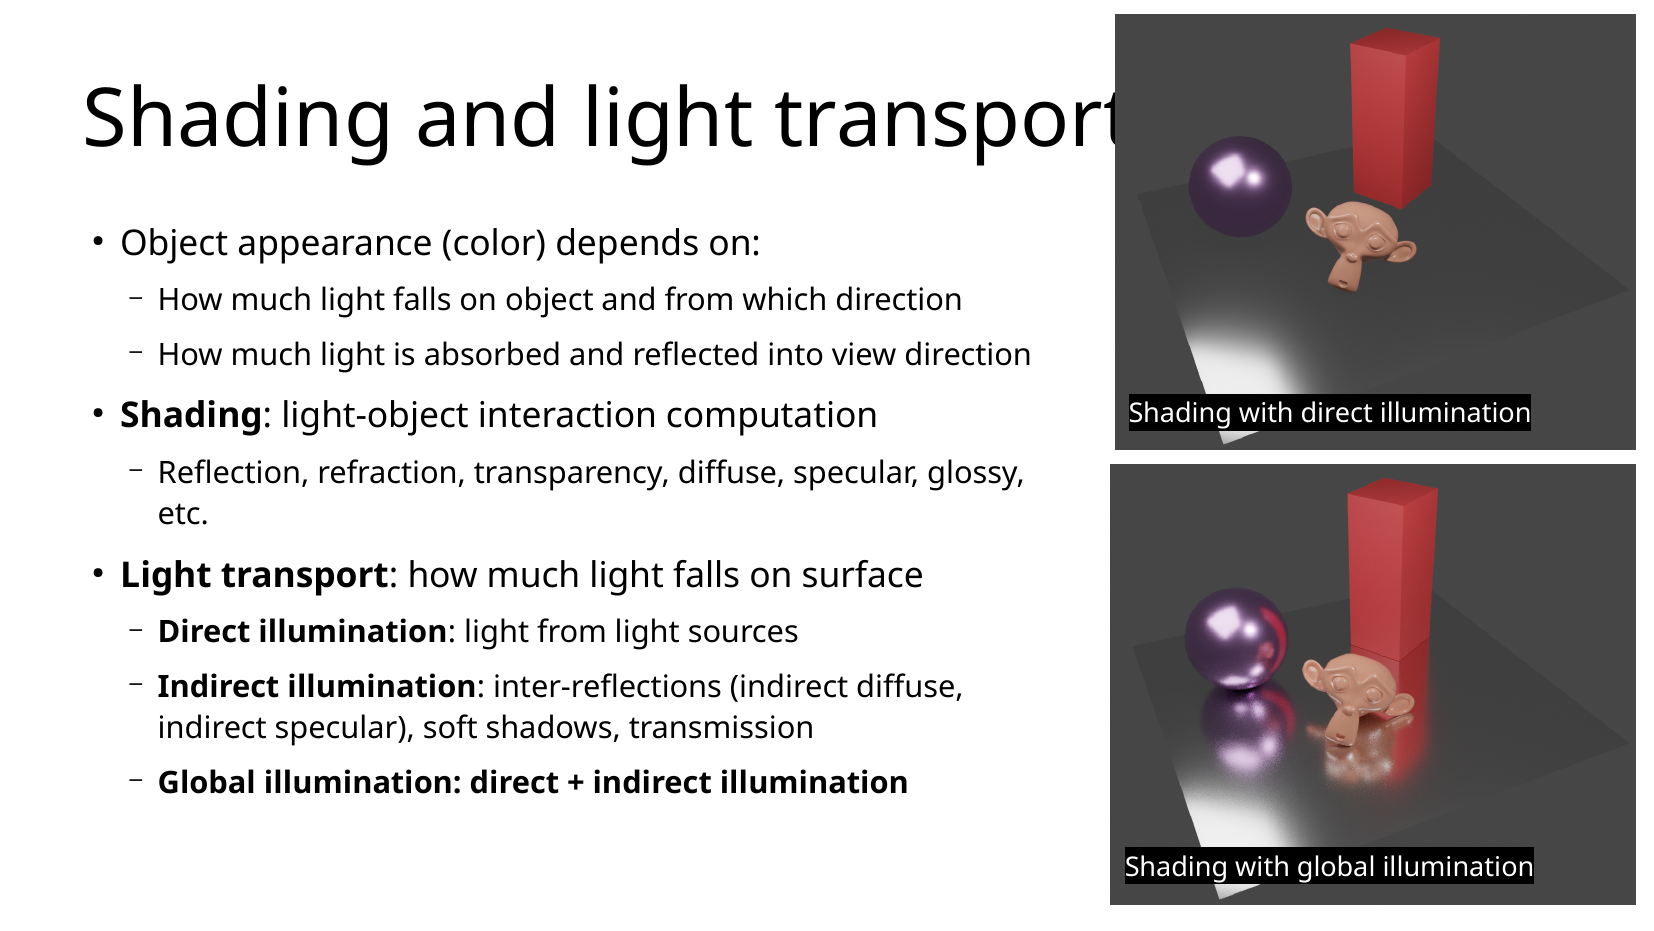

# Shading and light transport
Object appearance (color) depends on:
How much light falls on object and from which direction
How much light is absorbed and reflected into view direction
Shading: light-object interaction computation
Reflection, refraction, transparency, diffuse, specular, glossy, etc.
Light transport: how much light falls on surface
Direct illumination: light from light sources
Indirect illumination: inter-reflections (indirect diffuse, indirect specular), soft shadows, transmission
Global illumination: direct + indirect illumination
Shading with direct illumination
Shading with global illumination
17